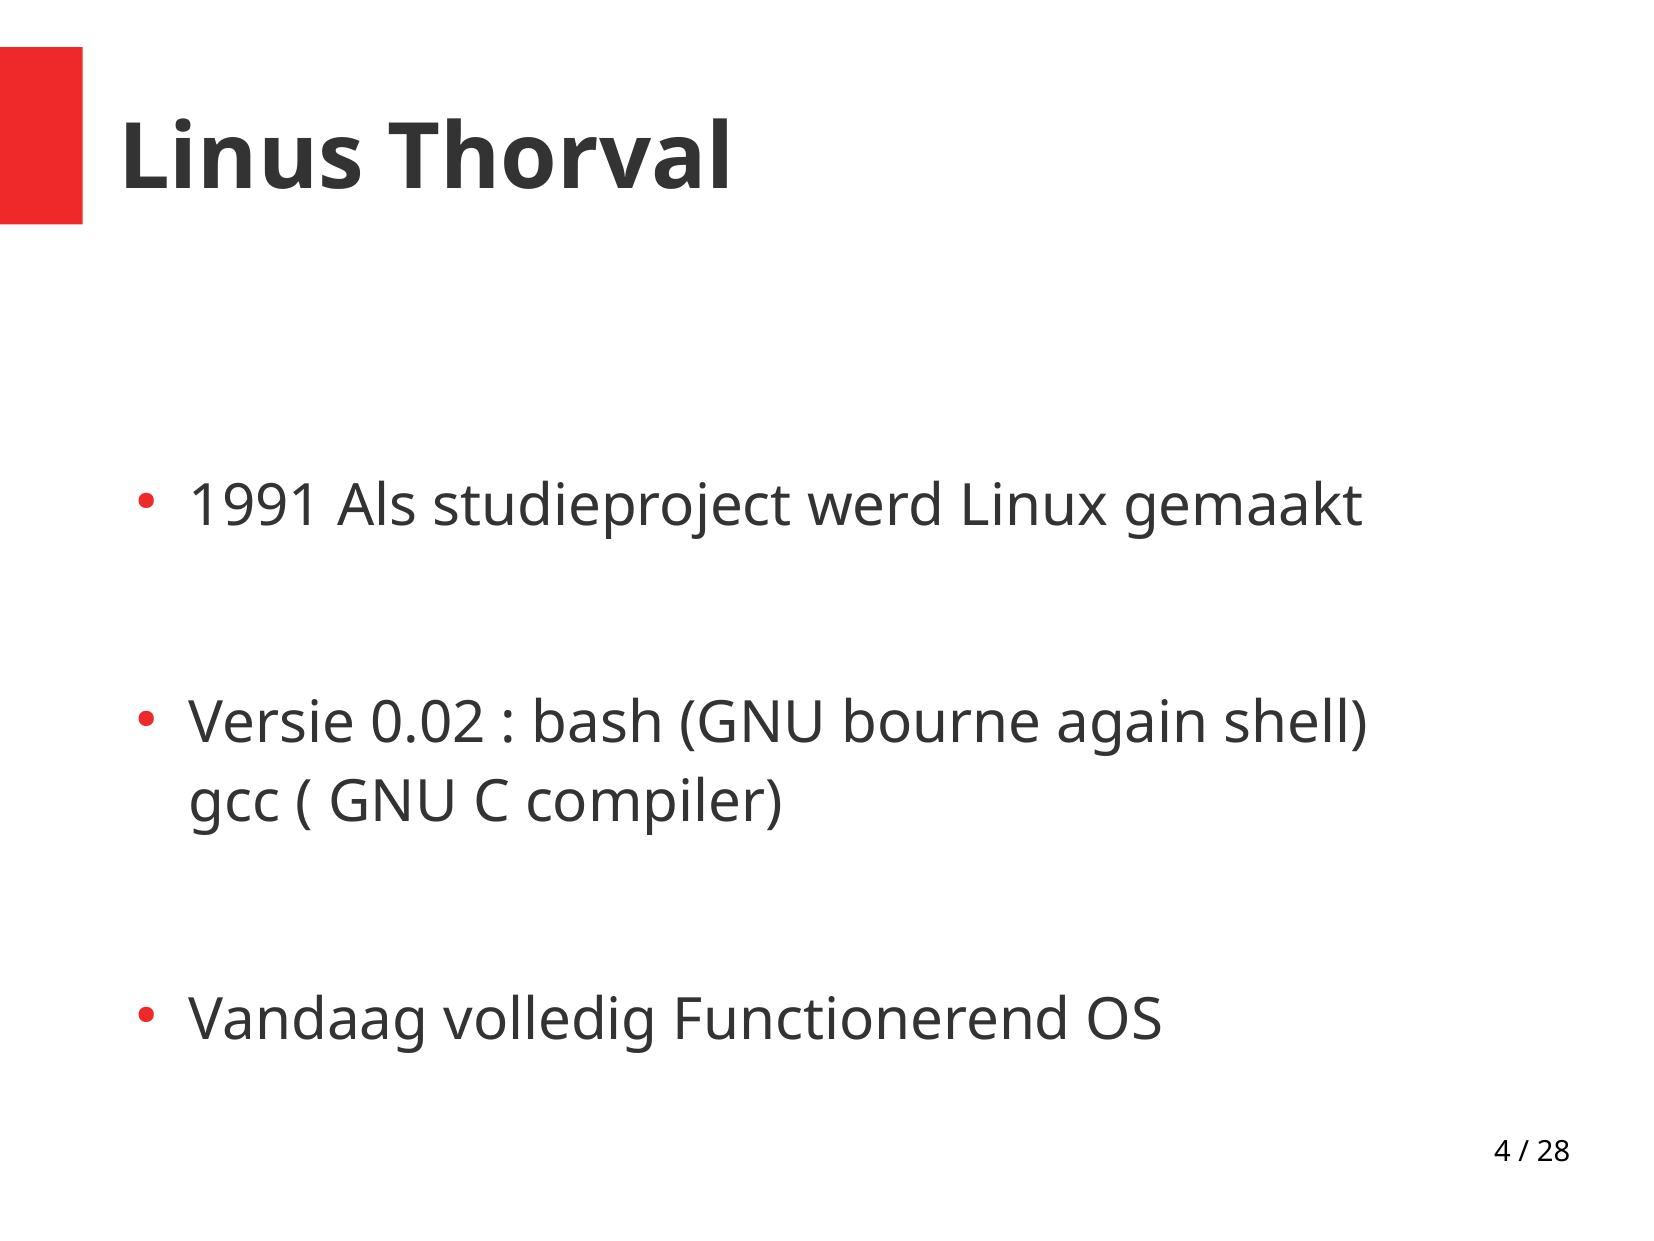

# Linus Thorval
1991 Als studieproject werd Linux gemaakt
Versie 0.02 : bash (GNU bourne again shell)
gcc ( GNU C compiler)
Vandaag volledig Functionerend OS
4